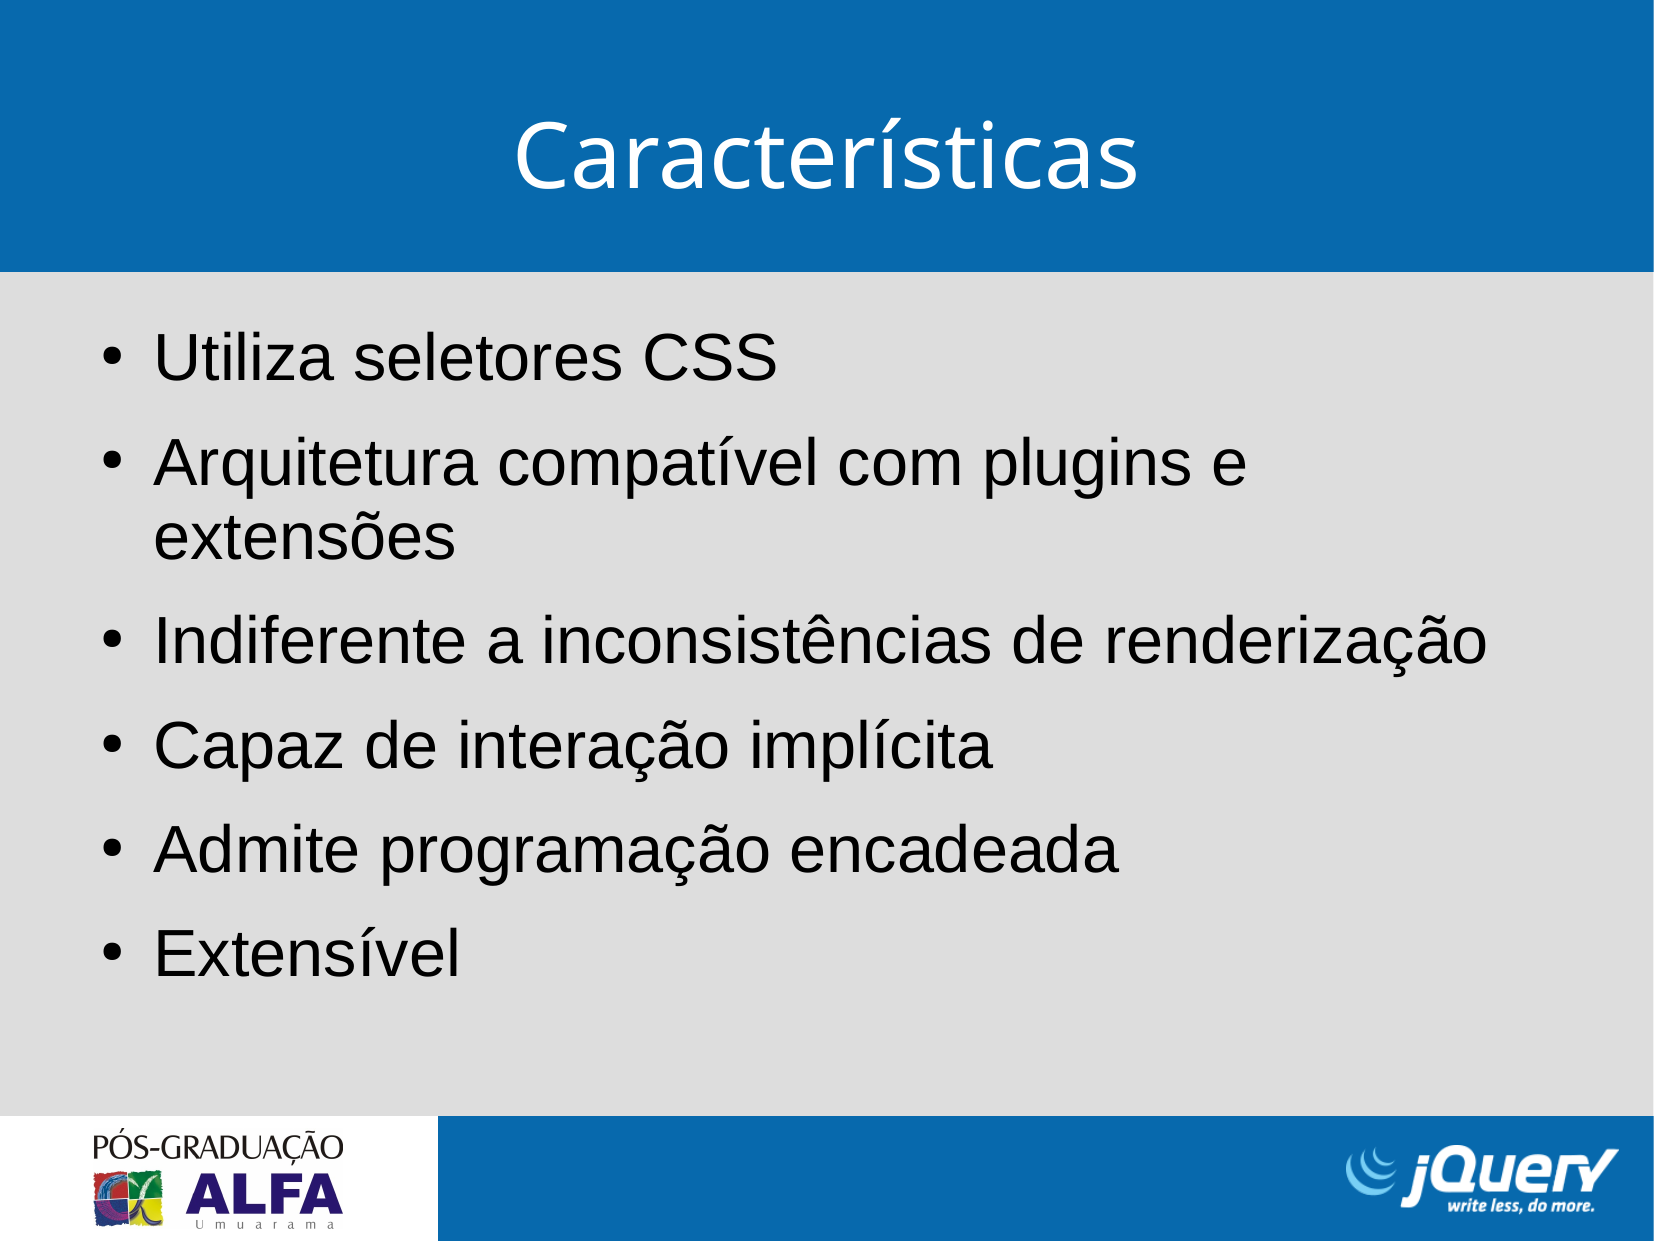

# Características
Utiliza seletores CSS
Arquitetura compatível com plugins e extensões
Indiferente a inconsistências de renderização
Capaz de interação implícita
Admite programação encadeada
Extensível